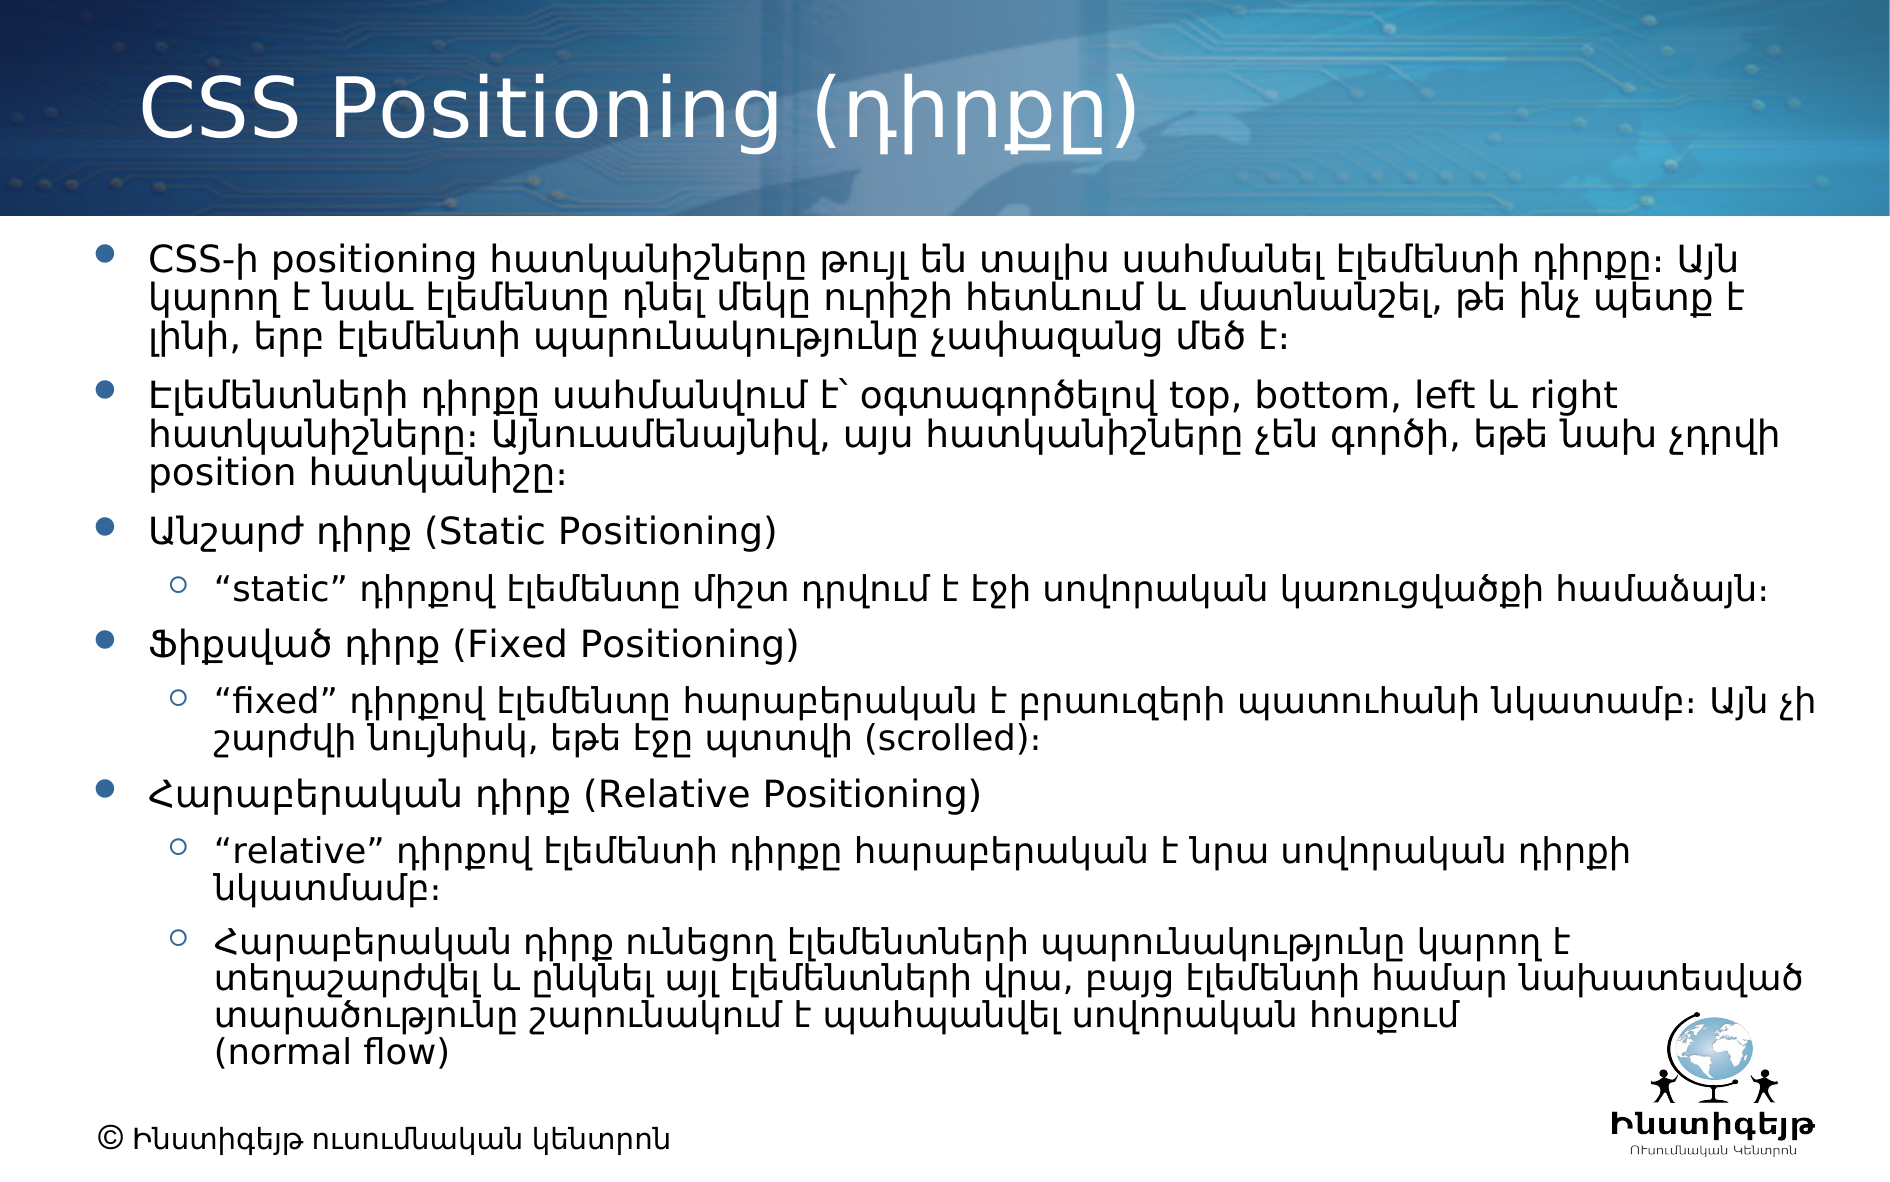

CSS Positioning (դիրքը)
# CSS-ի positioning հատկանիշները թույլ են տալիս սահմանել էլեմենտի դիրքը։ Այն կարող է նաև էլեմենտը դնել մեկը ուրիշի հետևում և մատնանշել, թե ինչ պետք է լինի, երբ էլեմենտի պարունակությունը չափազանց մեծ է։
Էլեմենտների դիրքը սահմանվում է՝ օգտագործելով top, bottom, left և right հատկանիշները։ Այնուամենայնիվ, այս հատկանիշները չեն գործի, եթե նախ չդրվի position հատկանիշը։
Անշարժ դիրք (Static Positioning)
“static” դիրքով էլեմենտը միշտ դրվում է էջի սովորական կառուցվածքի համաձայն։
Ֆիքսված դիրք (Fixed Positioning)
“fixed” դիրքով էլեմենտը հարաբերական է բրաուզերի պատուհանի նկատամբ։ Այն չի շարժվի նույնիսկ, եթե էջը պտտվի (scrolled)։
Հարաբերական դիրք (Relative Positioning)
“relative” դիրքով էլեմենտի դիրքը հարաբերական է նրա սովորական դիրքի նկատմամբ։
Հարաբերական դիրք ունեցող էլեմենտների պարունակությունը կարող է տեղաշարժվել և ընկնել այլ էլեմենտների վրա, բայց էլեմենտի համար նախատեսված տարածությունը շարունակում է պահպանվել սովորական հոսքում
(normal flow)